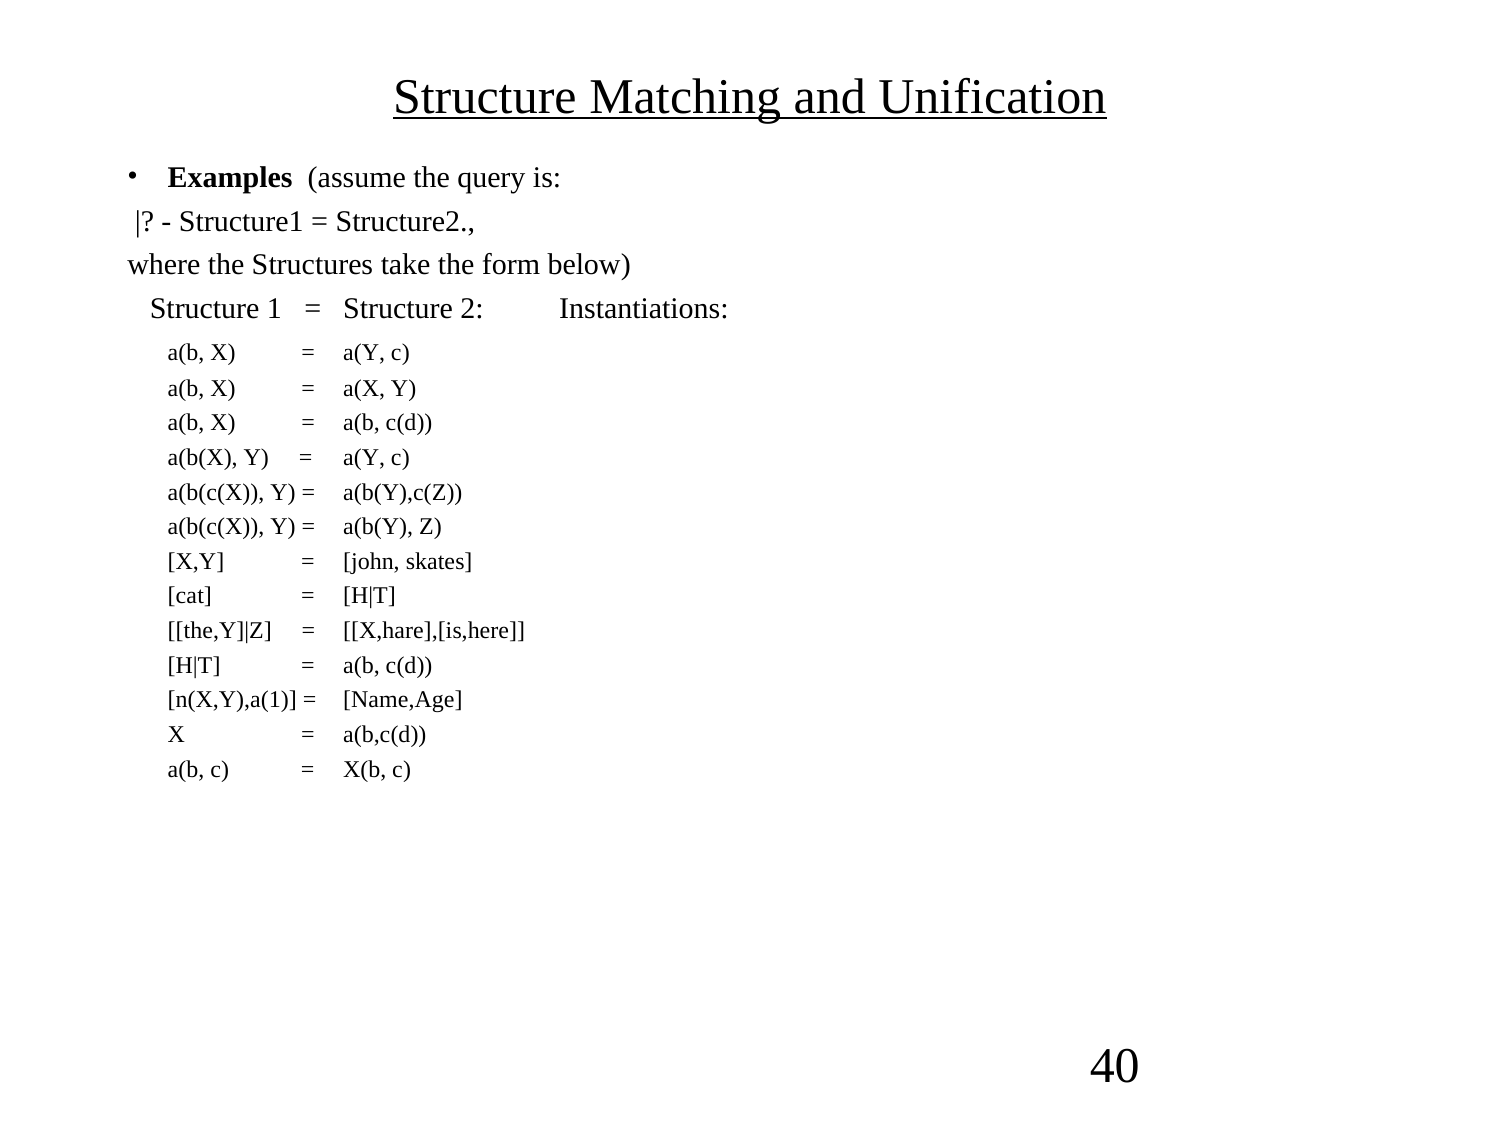

# Structure Matching and Unification
Examples (assume the query is:
 |? - Structure1 = Structure2.,
where the Structures take the form below)
 Structure 1 =	Structure 2:	Instantiations:
	a(b, X) =	a(Y, c)
	a(b, X) =	a(X, Y)
	a(b, X) =	a(b, c(d))
	a(b(X), Y) =	a(Y, c)
	a(b(c(X)), Y) =	a(b(Y),c(Z))
	a(b(c(X)), Y) =	a(b(Y), Z)
	[X,Y]	 =	[john, skates]
	[cat]	 =	[H|T]
	[[the,Y]|Z] =	[[X,hare],[is,here]]
	[H|T]	 =	a(b, c(d))
	[n(X,Y),a(1)] =	[Name,Age]
	X	 =	a(b,c(d))
	a(b, c) =	X(b, c)
40